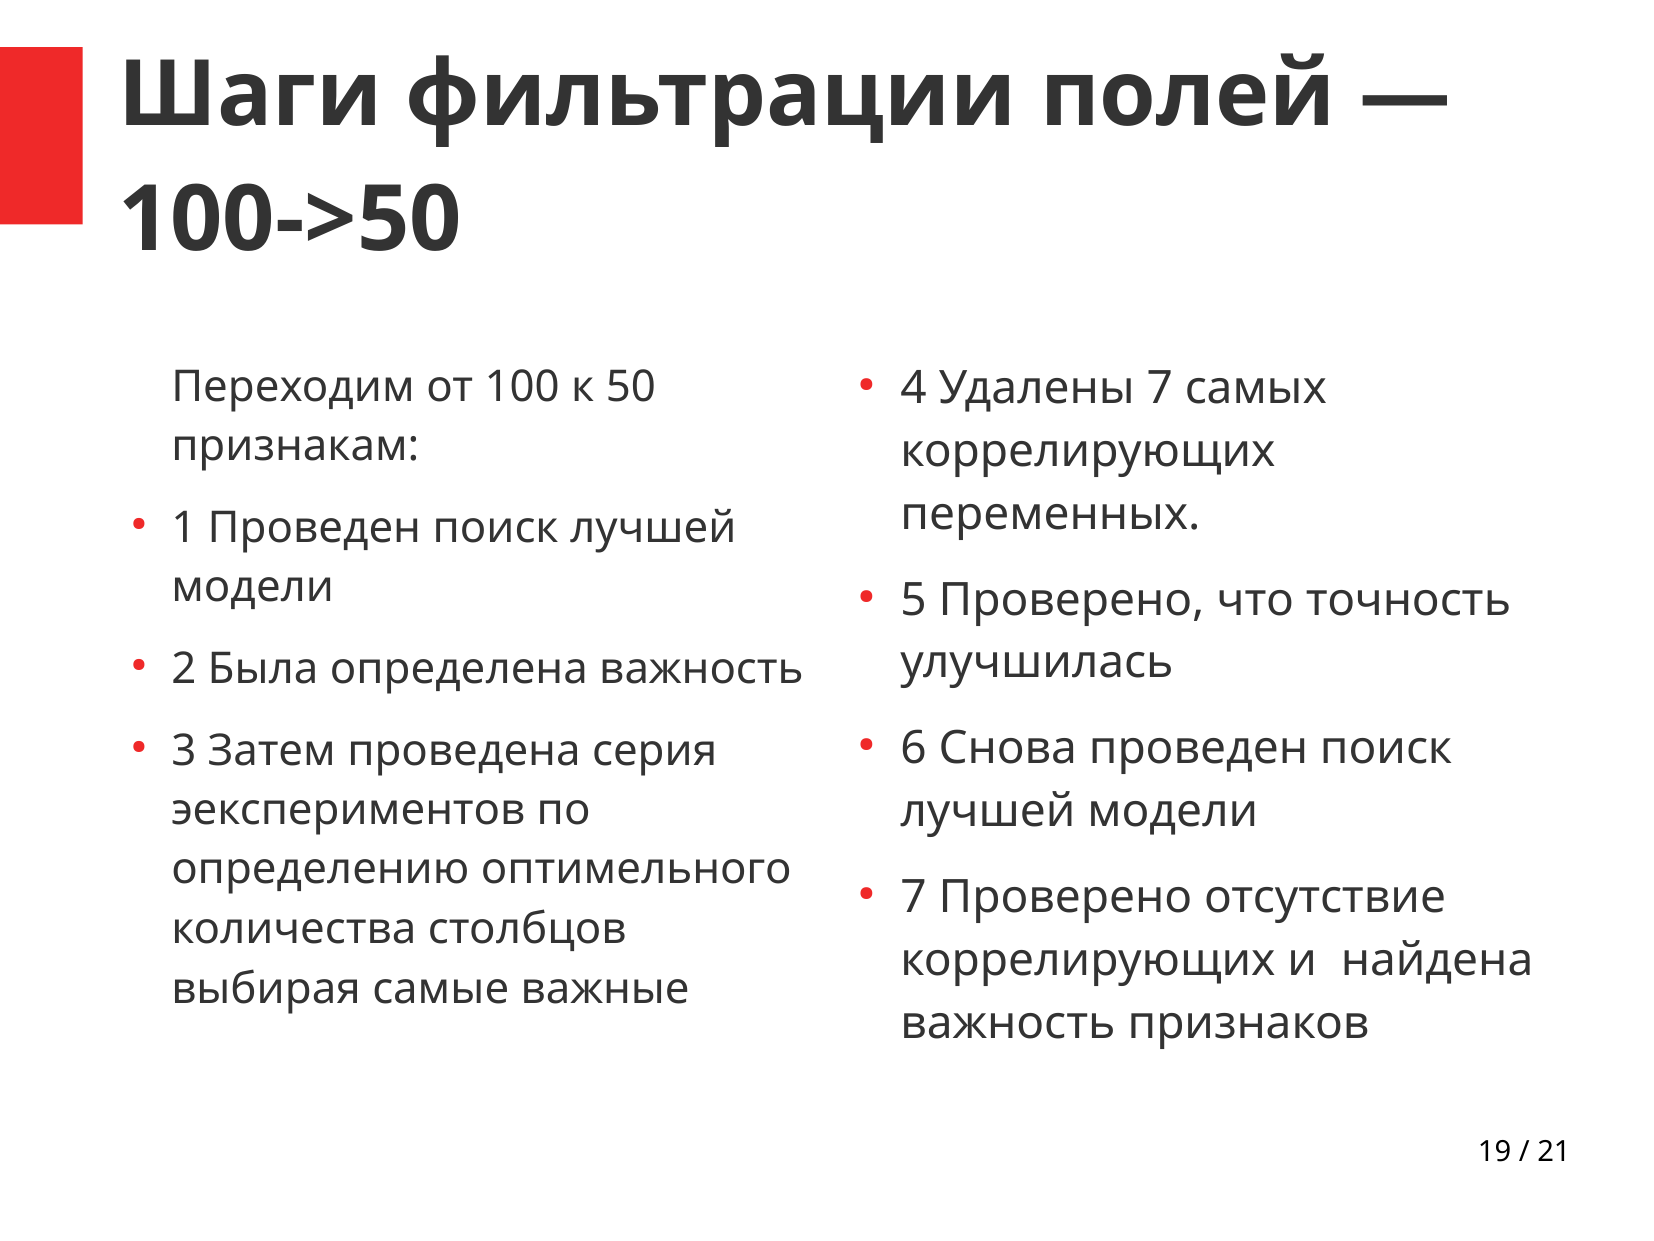

# Шаги фильтрации полей — 100->50
Переходим от 100 к 50 признакам:
1 Проведен поиск лучшей модели
2 Была определена важность
3 Затем проведена серия эекспериментов по определению оптимельного количества столбцов выбирая самые важные
4 Удалены 7 самых коррелирующих переменных.
5 Проверено, что точность улучшилась
6 Снова проведен поиск лучшей модели
7 Проверено отсутствие коррелирующих и найдена важность признаков
19